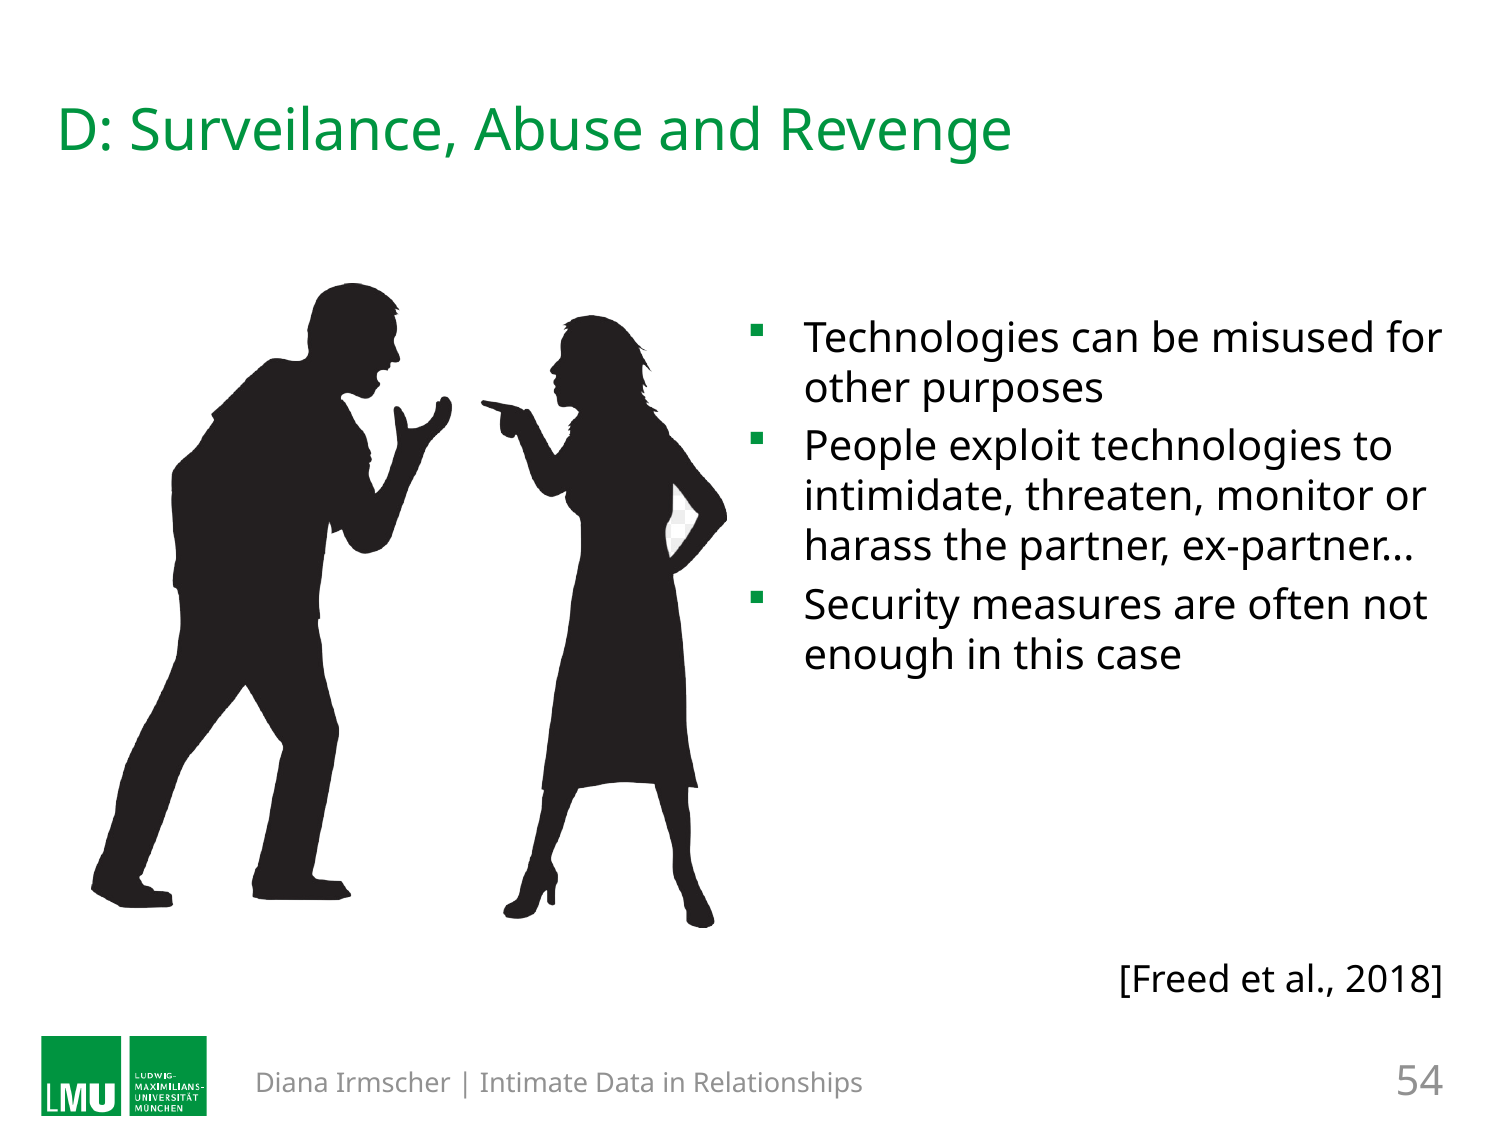

D: Surveilance, Abuse and Revenge
# Technologies can be misused for other purposes
People exploit technologies to intimidate, threaten, monitor or harass the partner, ex-partner...
Security measures are often not enough in this case
[Freed et al., 2018]
Diana Irmscher | Intimate Data in Relationships